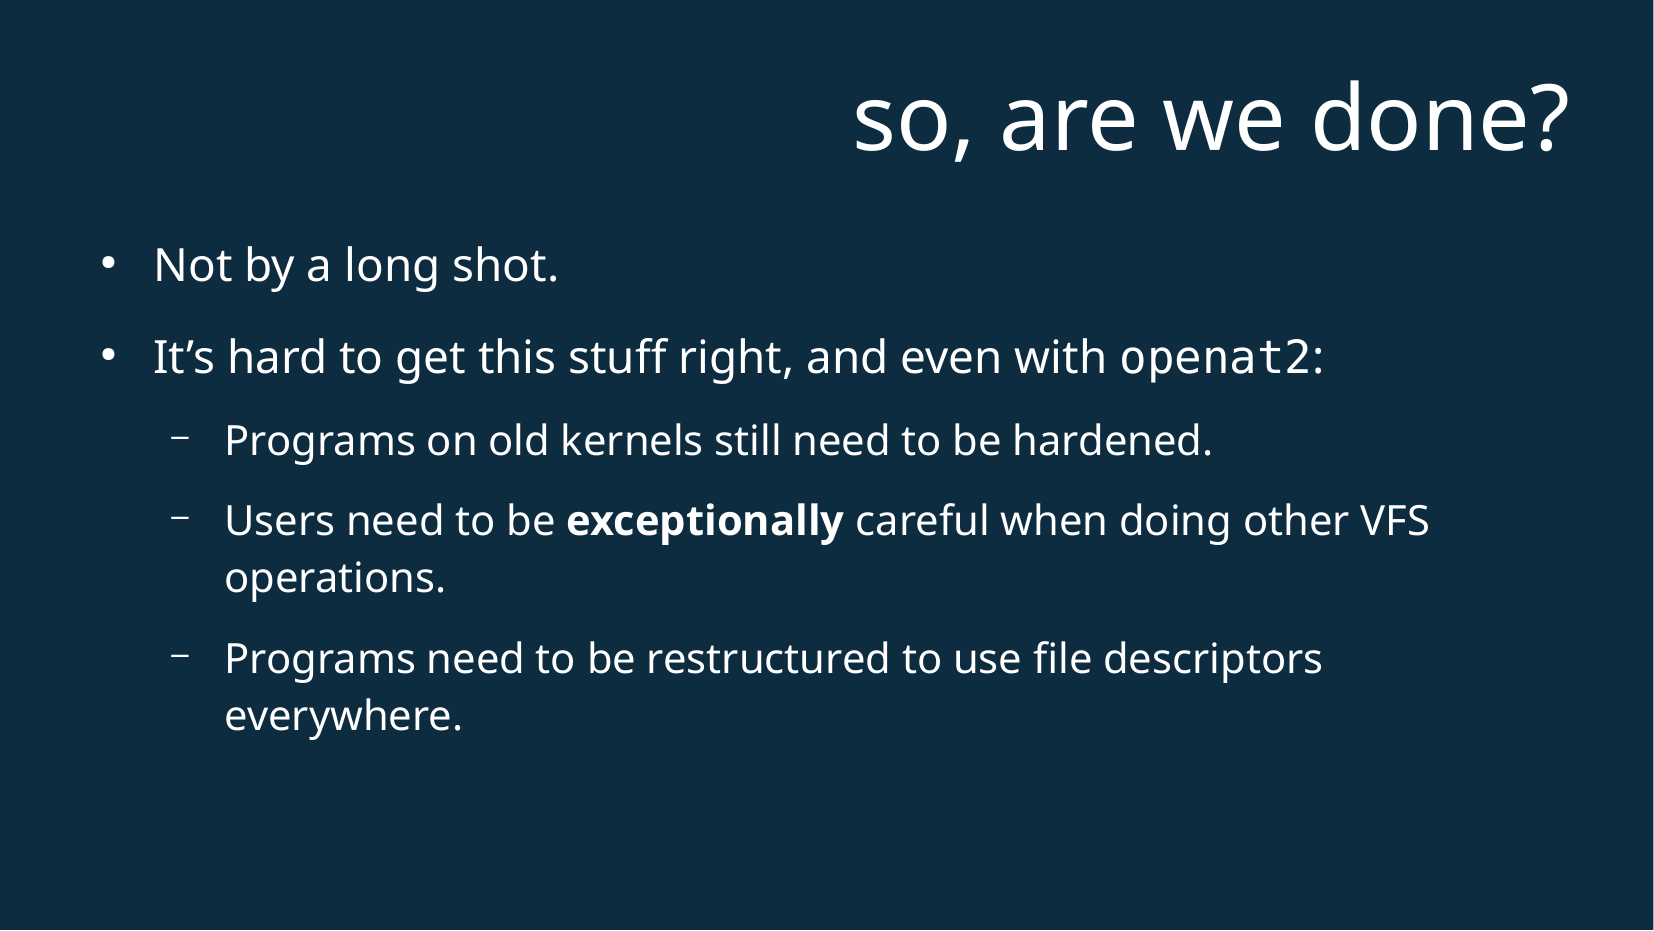

# so, are we done?
Not by a long shot.
It’s hard to get this stuff right, and even with openat2:
Programs on old kernels still need to be hardened.
Users need to be exceptionally careful when doing other VFS operations.
Programs need to be restructured to use file descriptors everywhere.